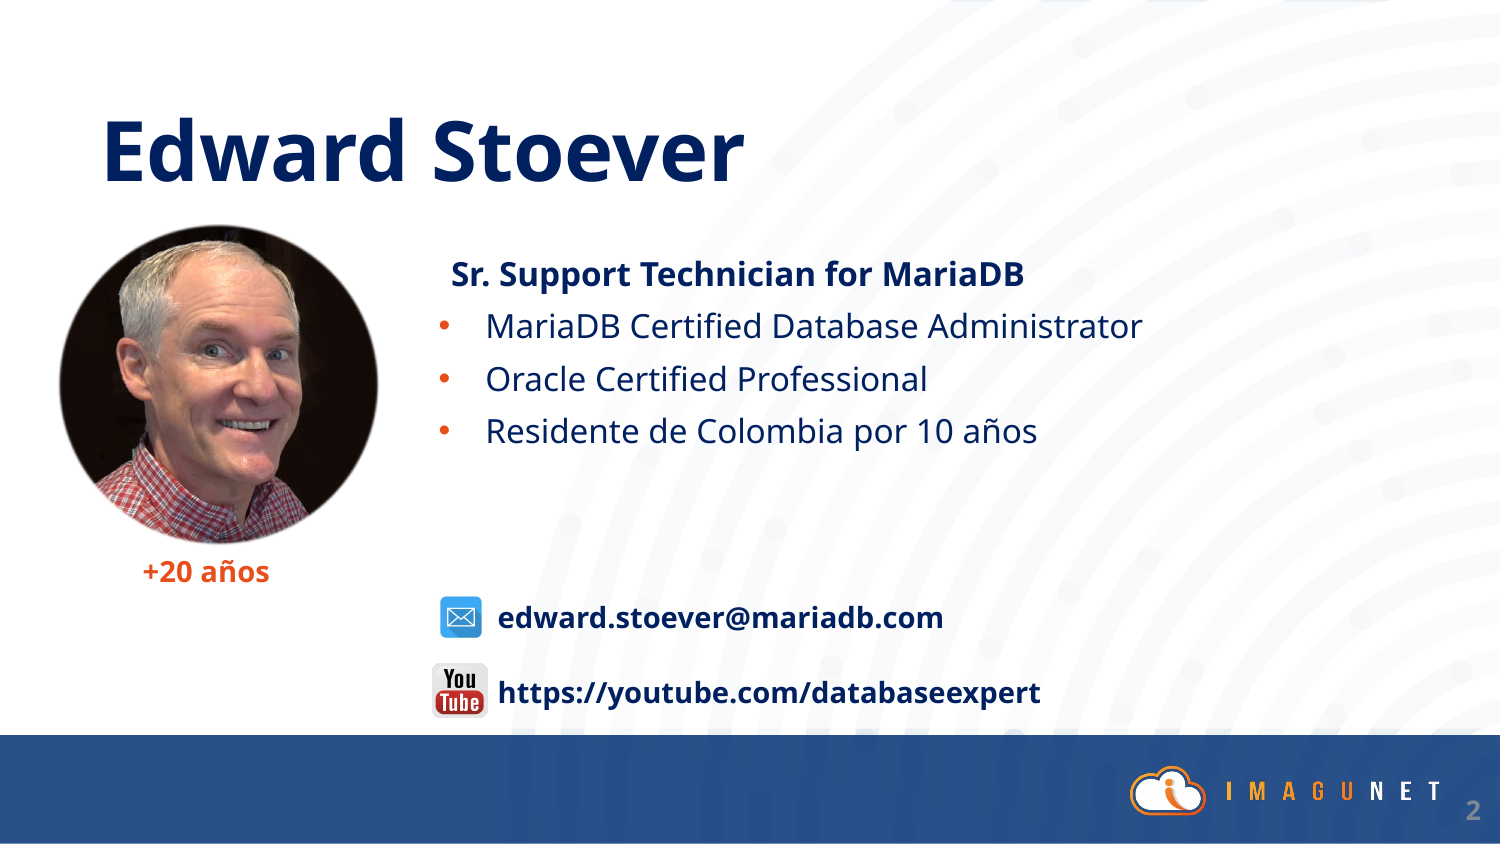

# Edward Stoever
Sr. Support Technician for MariaDB
MariaDB Certified Database Administrator
Oracle Certified Professional
Residente de Colombia por 10 años
+20 años
edward.stoever@mariadb.com
https://youtube.com/databaseexpert